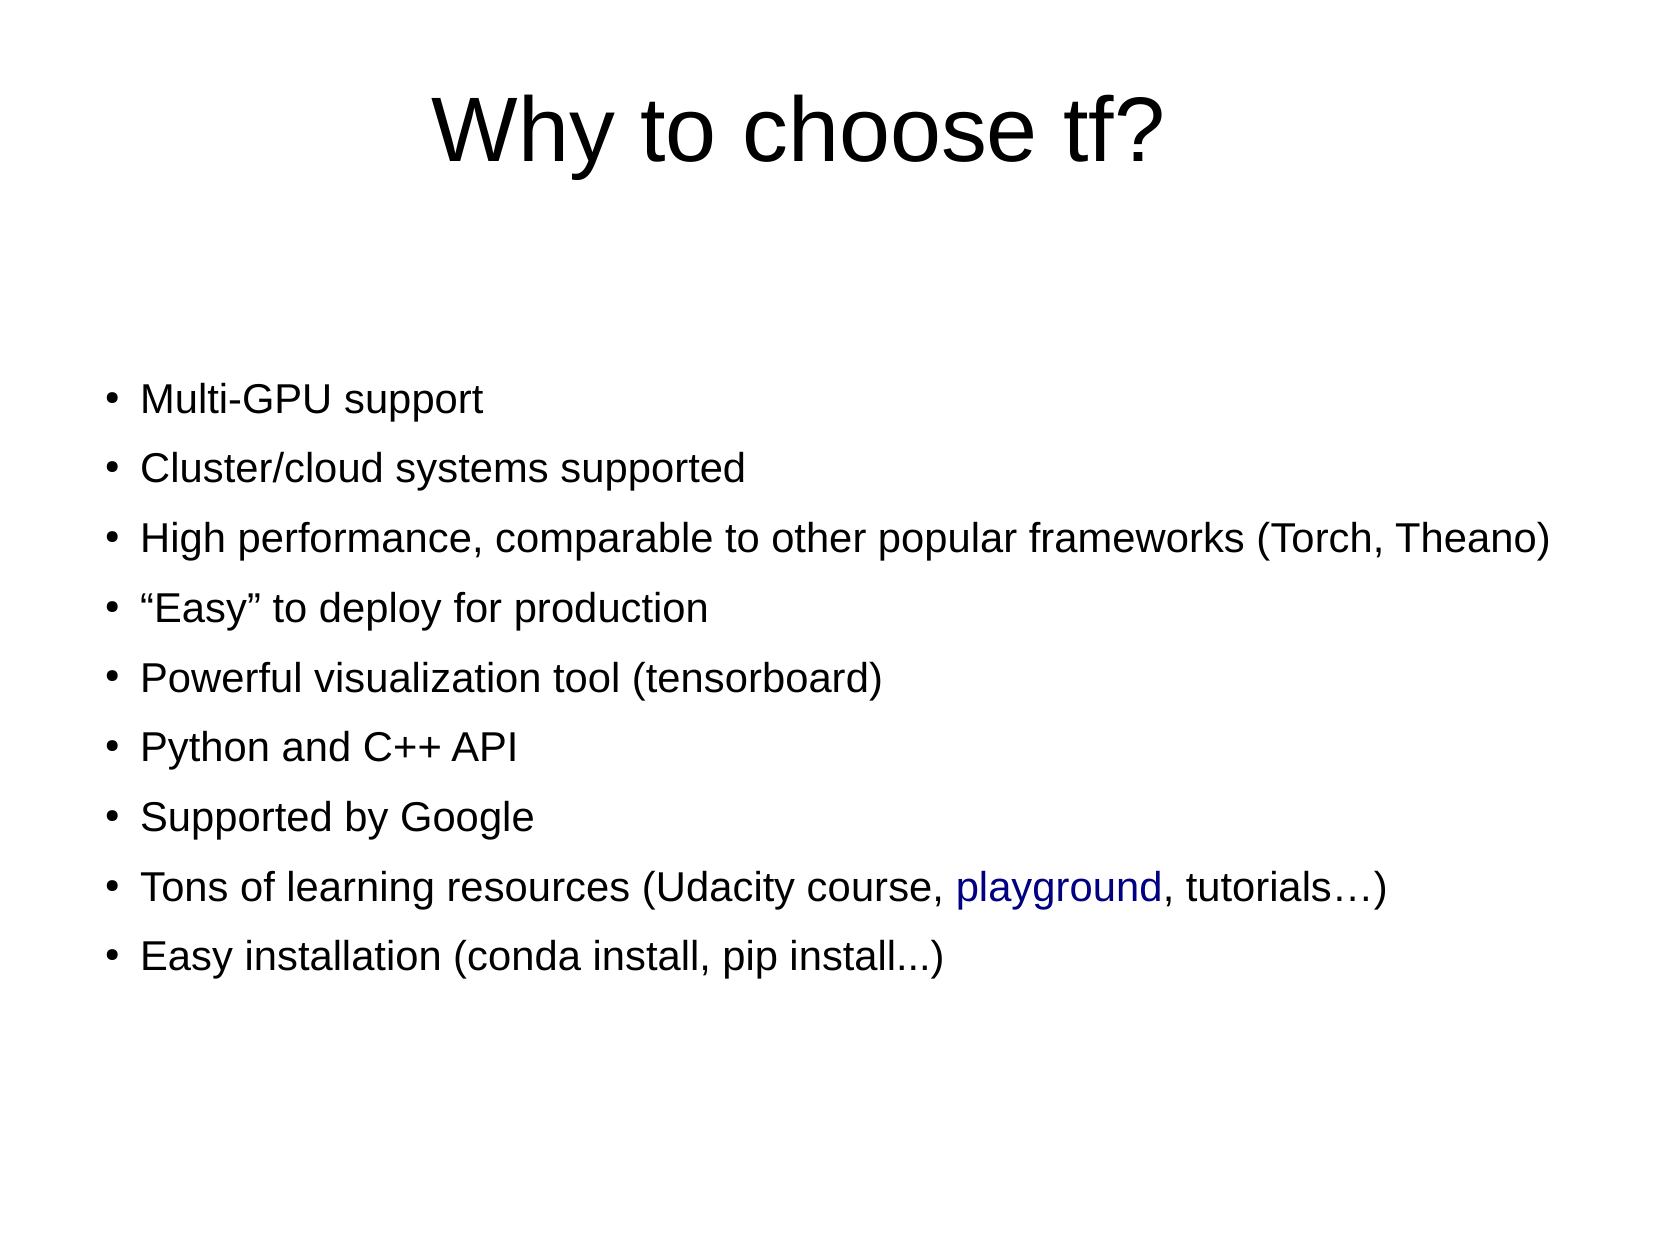

# Why to choose tf?
Multi-GPU support
Cluster/cloud systems supported
High performance, comparable to other popular frameworks (Torch, Theano)
“Easy” to deploy for production
Powerful visualization tool (tensorboard)
Python and C++ API
Supported by Google
Tons of learning resources (Udacity course, playground, tutorials…)
Easy installation (conda install, pip install...)